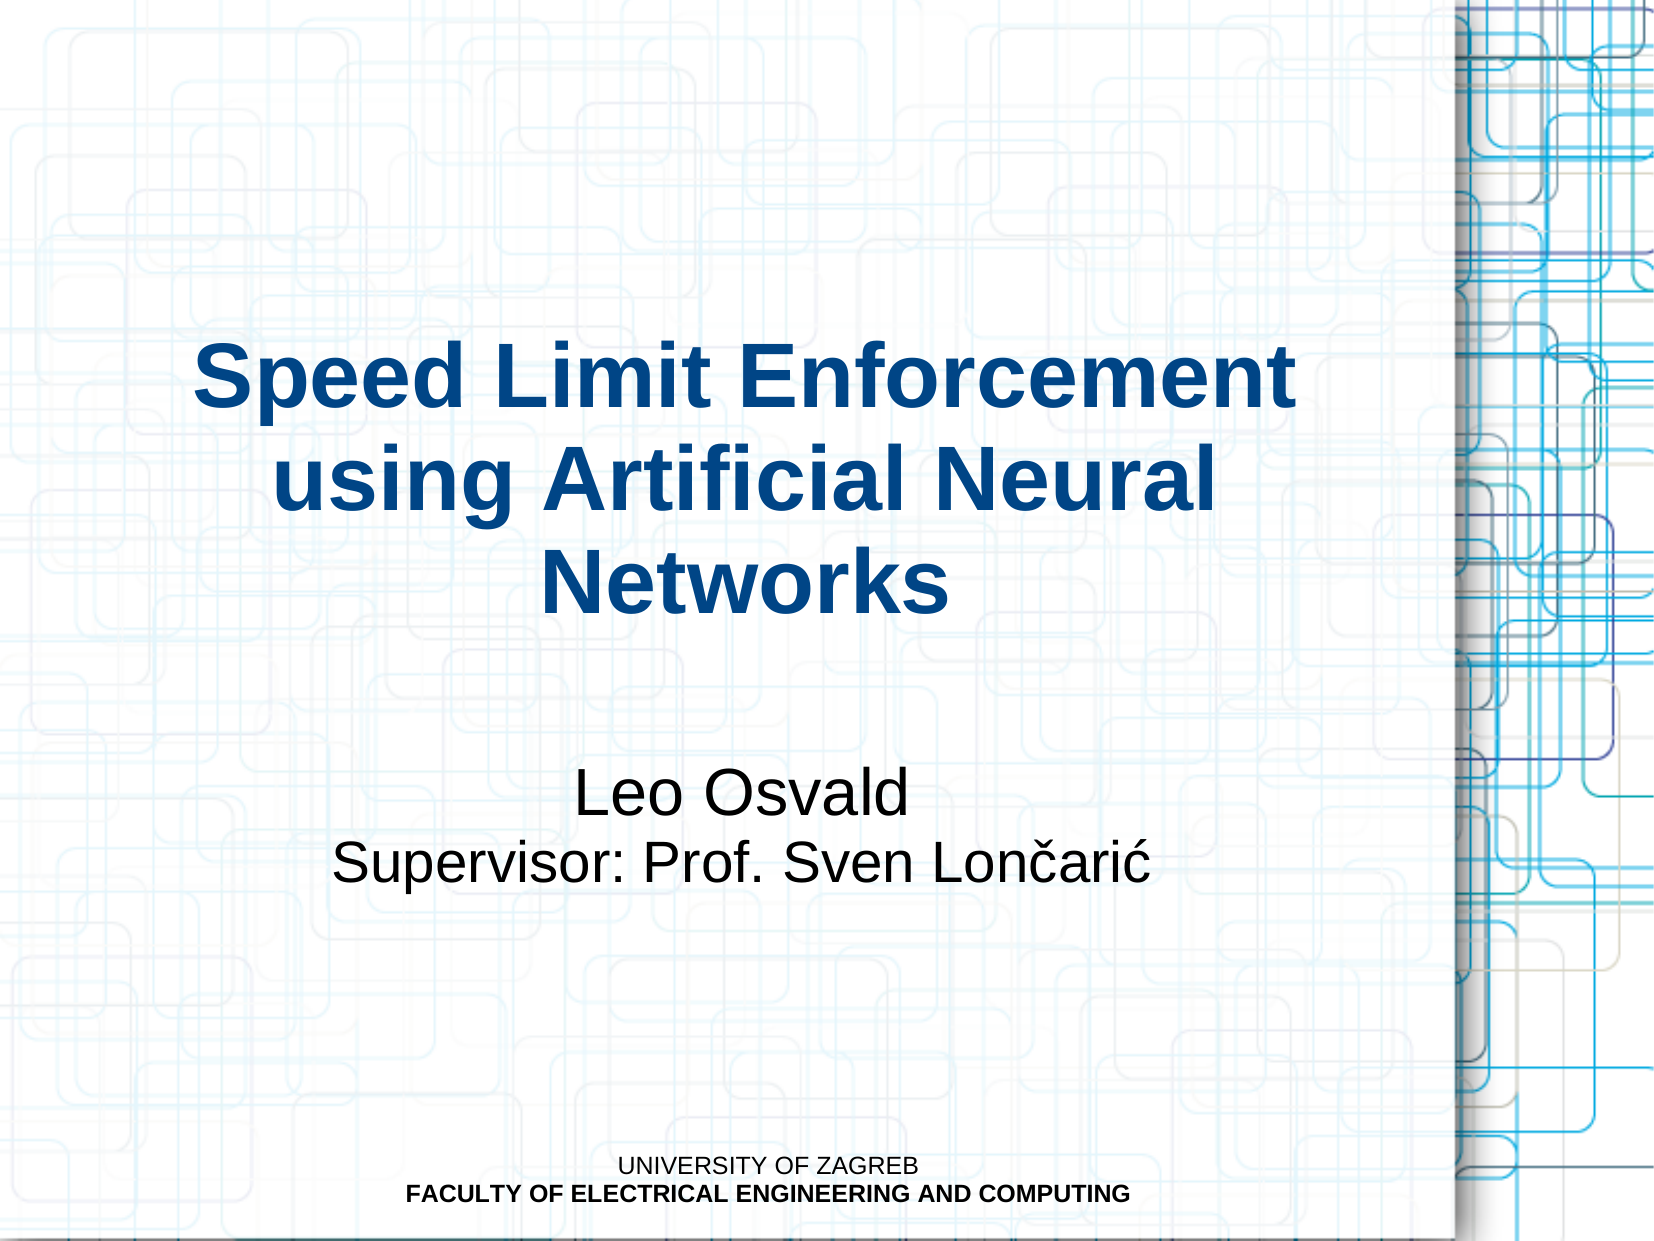

# Speed Limit Enforcement using Artificial Neural Networks
Leo Osvald
Supervisor: Prof. Sven Lončarić